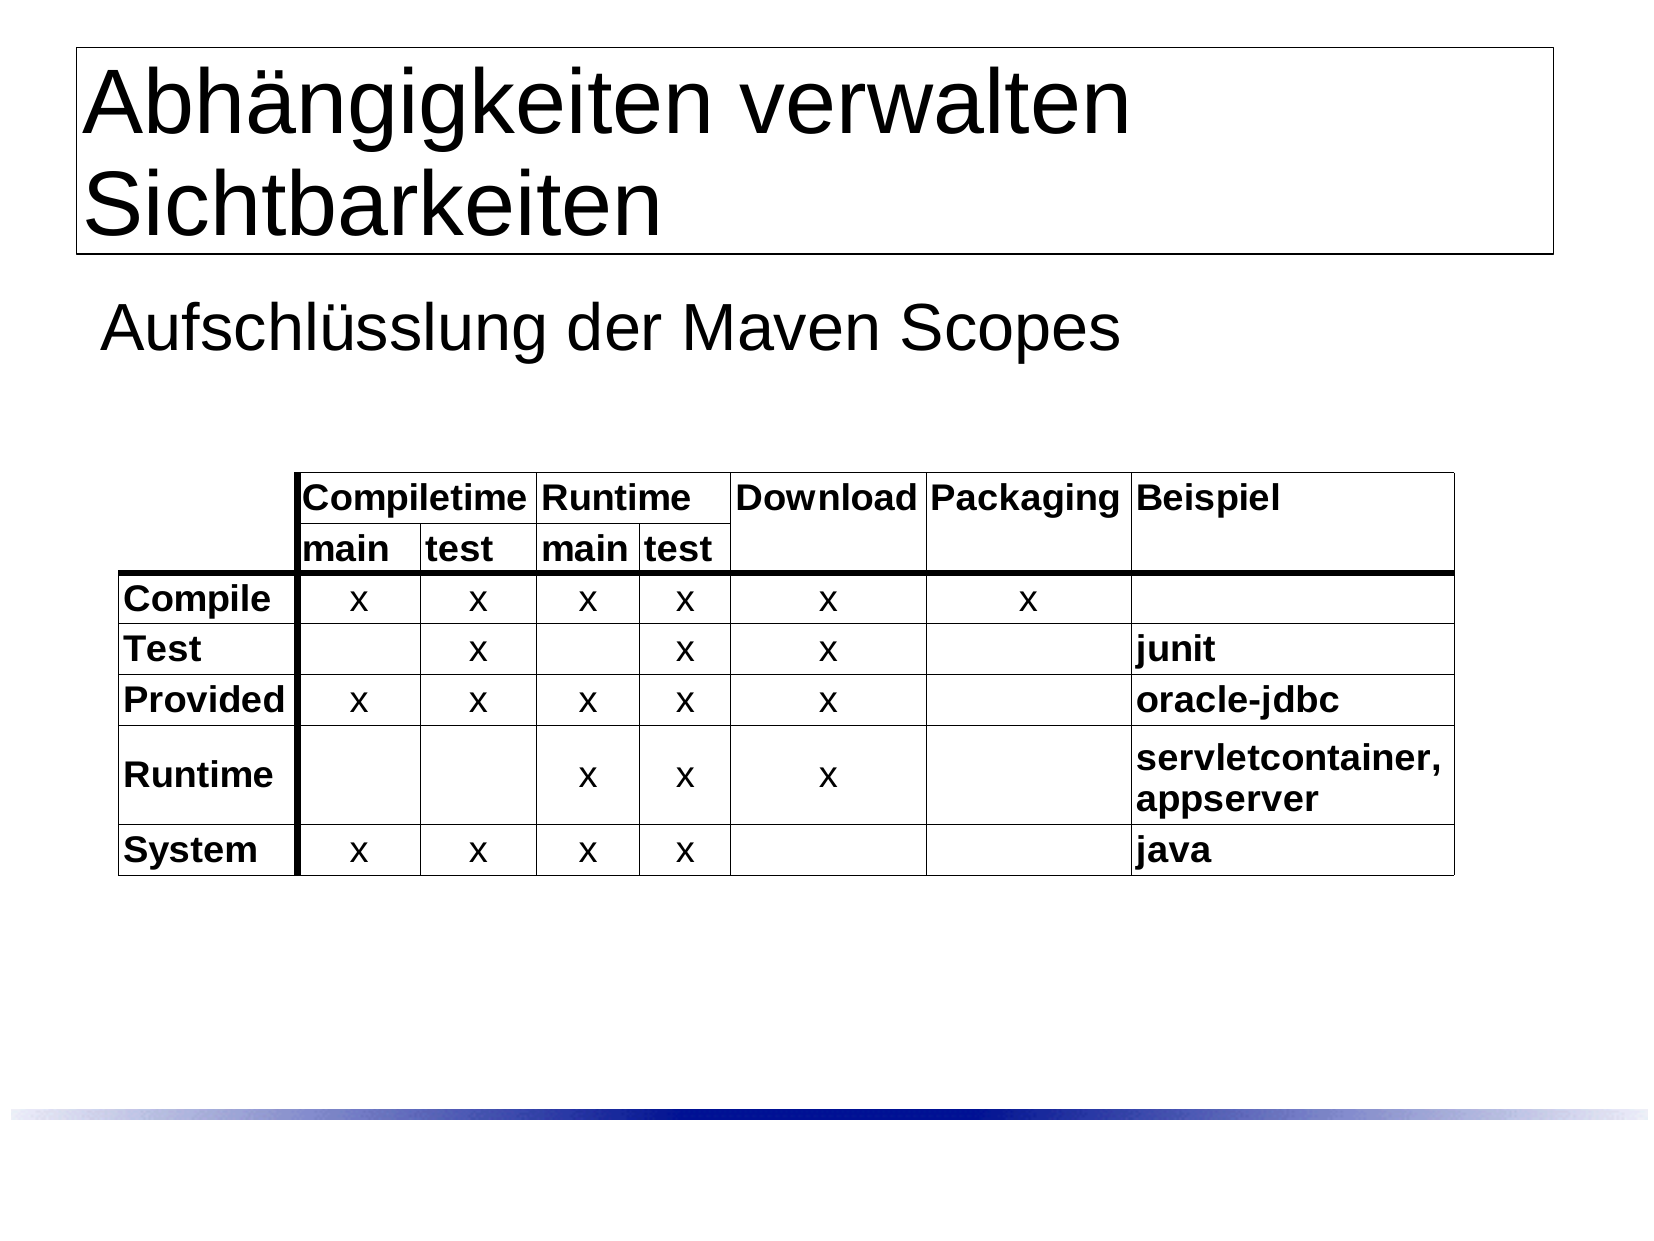

# Abhängigkeiten verwalten Sichtbarkeiten
Aufschlüsslung der Maven Scopes